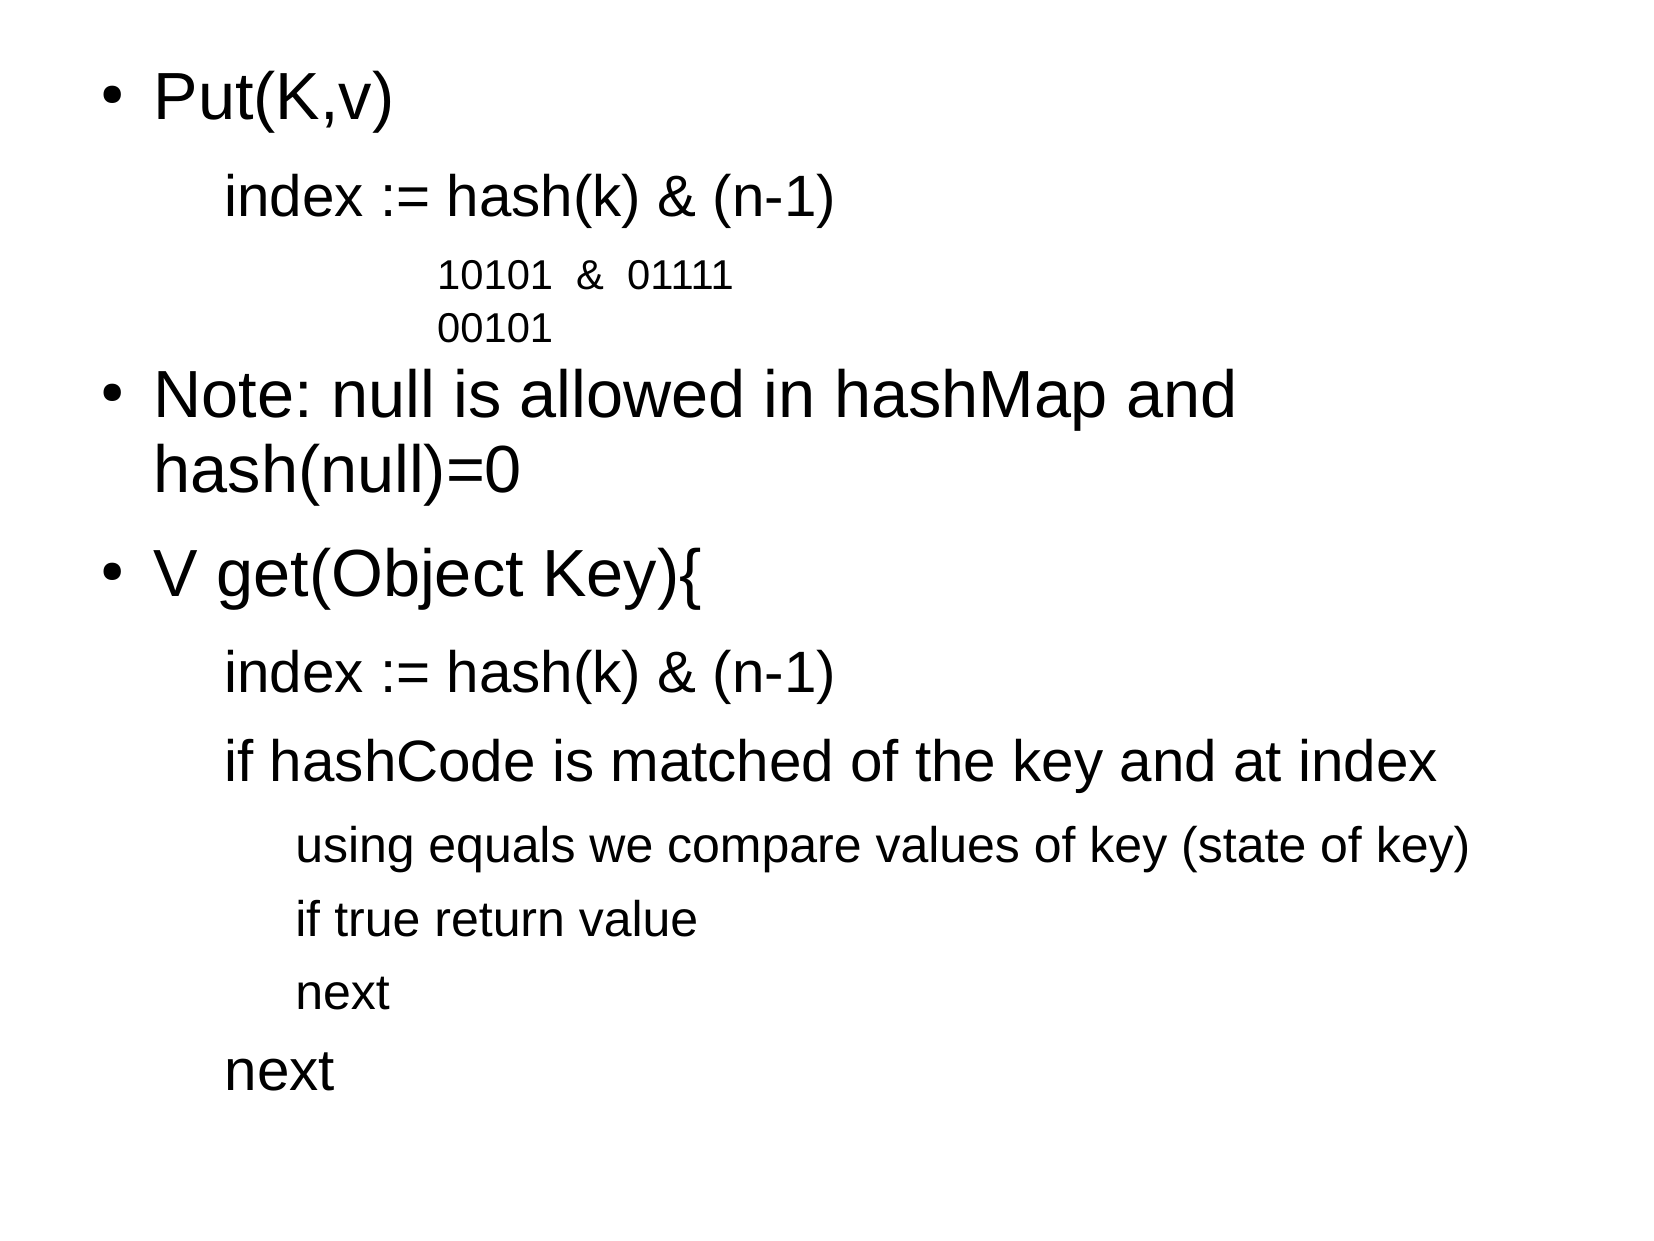

# Put(K,v)
index := hash(k) & (n-1)
10101 & 01111
00101
Note: null is allowed in hashMap and hash(null)=0
V get(Object Key){
index := hash(k) & (n-1)
if hashCode is matched of the key and at index
using equals we compare values of key (state of key)
if true return value
next
next